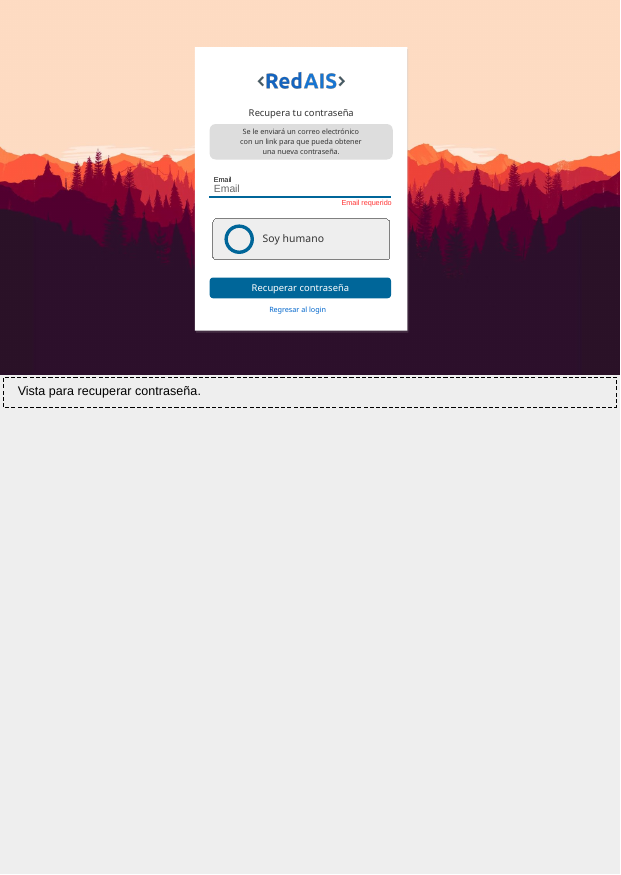

Recupera tu contraseña
Se le enviará un correo electrónico
con un link para que pueda obtener
una nueva contraseña.
Email
Email
Email requerido
Soy humano
Recuperar contraseña
Regresar al login
Vista para recuperar contraseña.